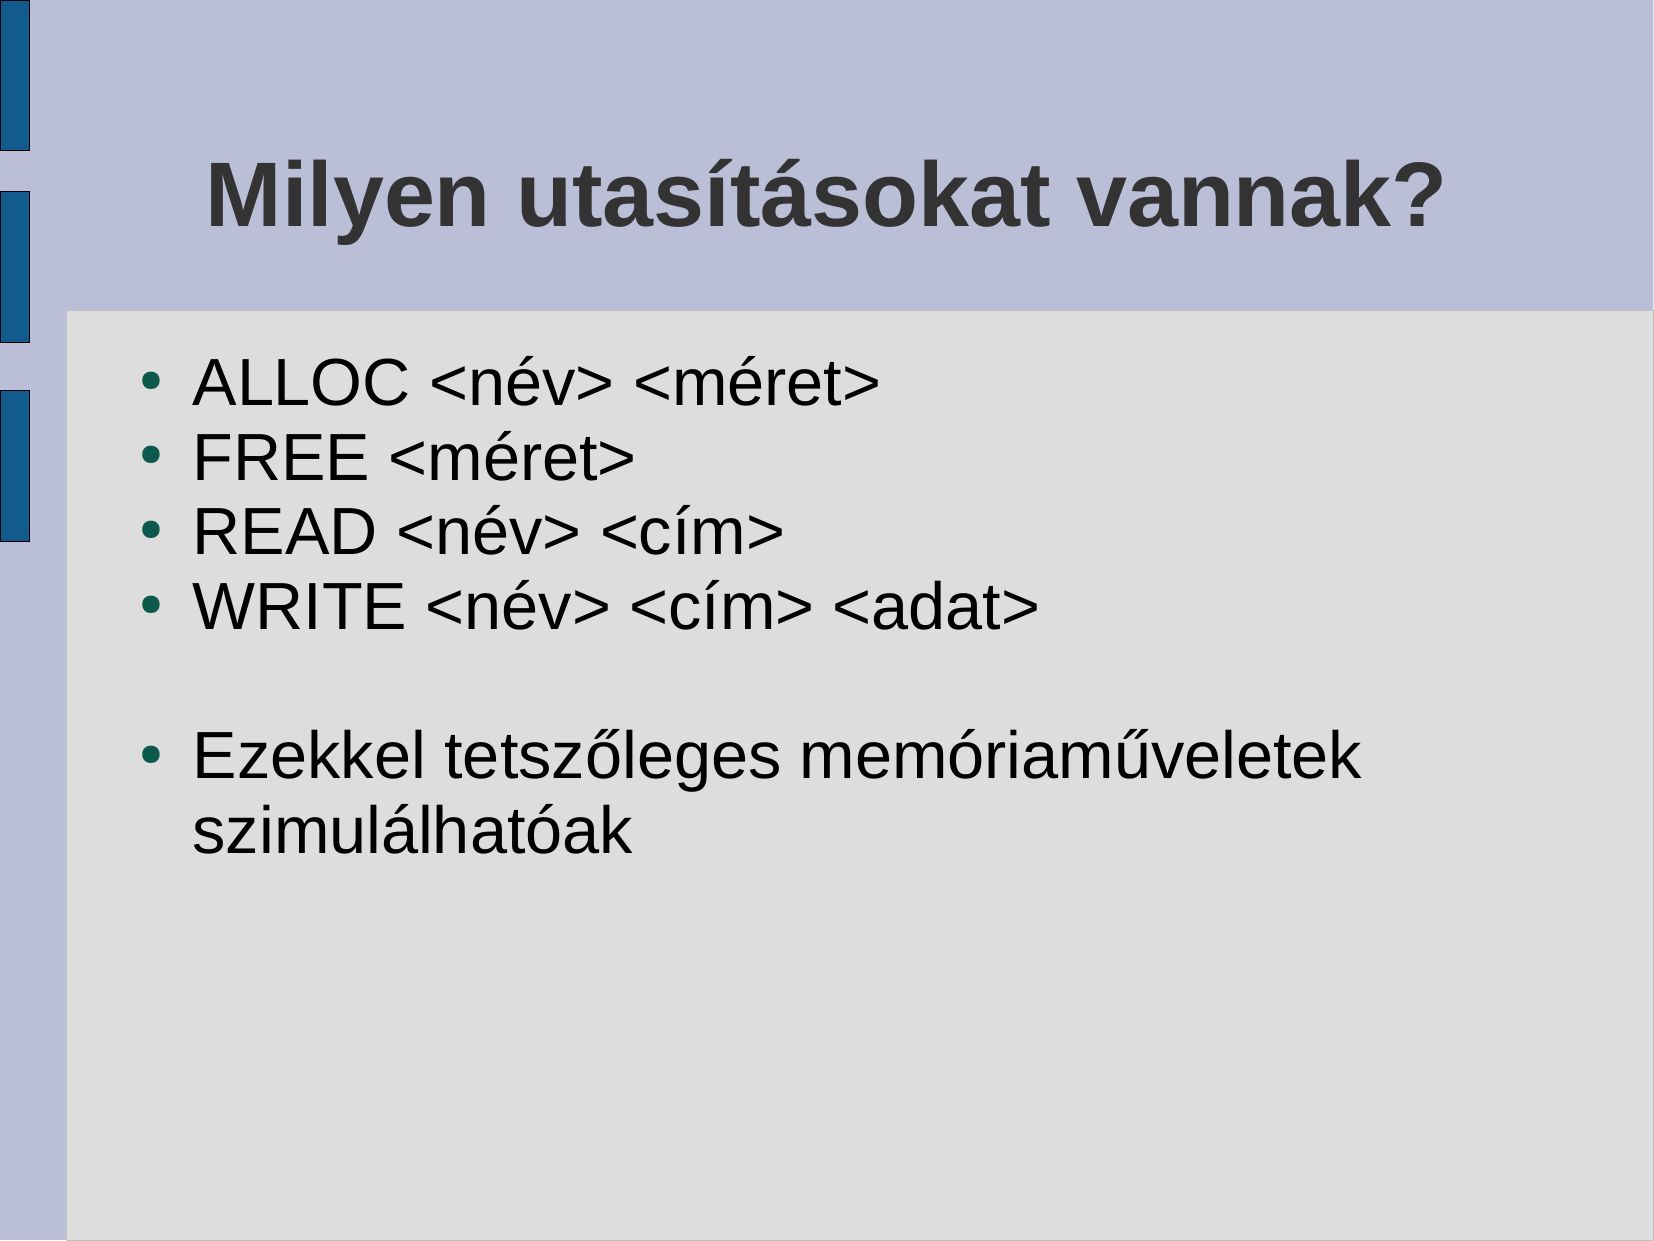

# Milyen utasításokat vannak?
ALLOC <név> <méret>
FREE <méret>
READ <név> <cím>
WRITE <név> <cím> <adat>
Ezekkel tetszőleges memóriaműveletek szimulálhatóak